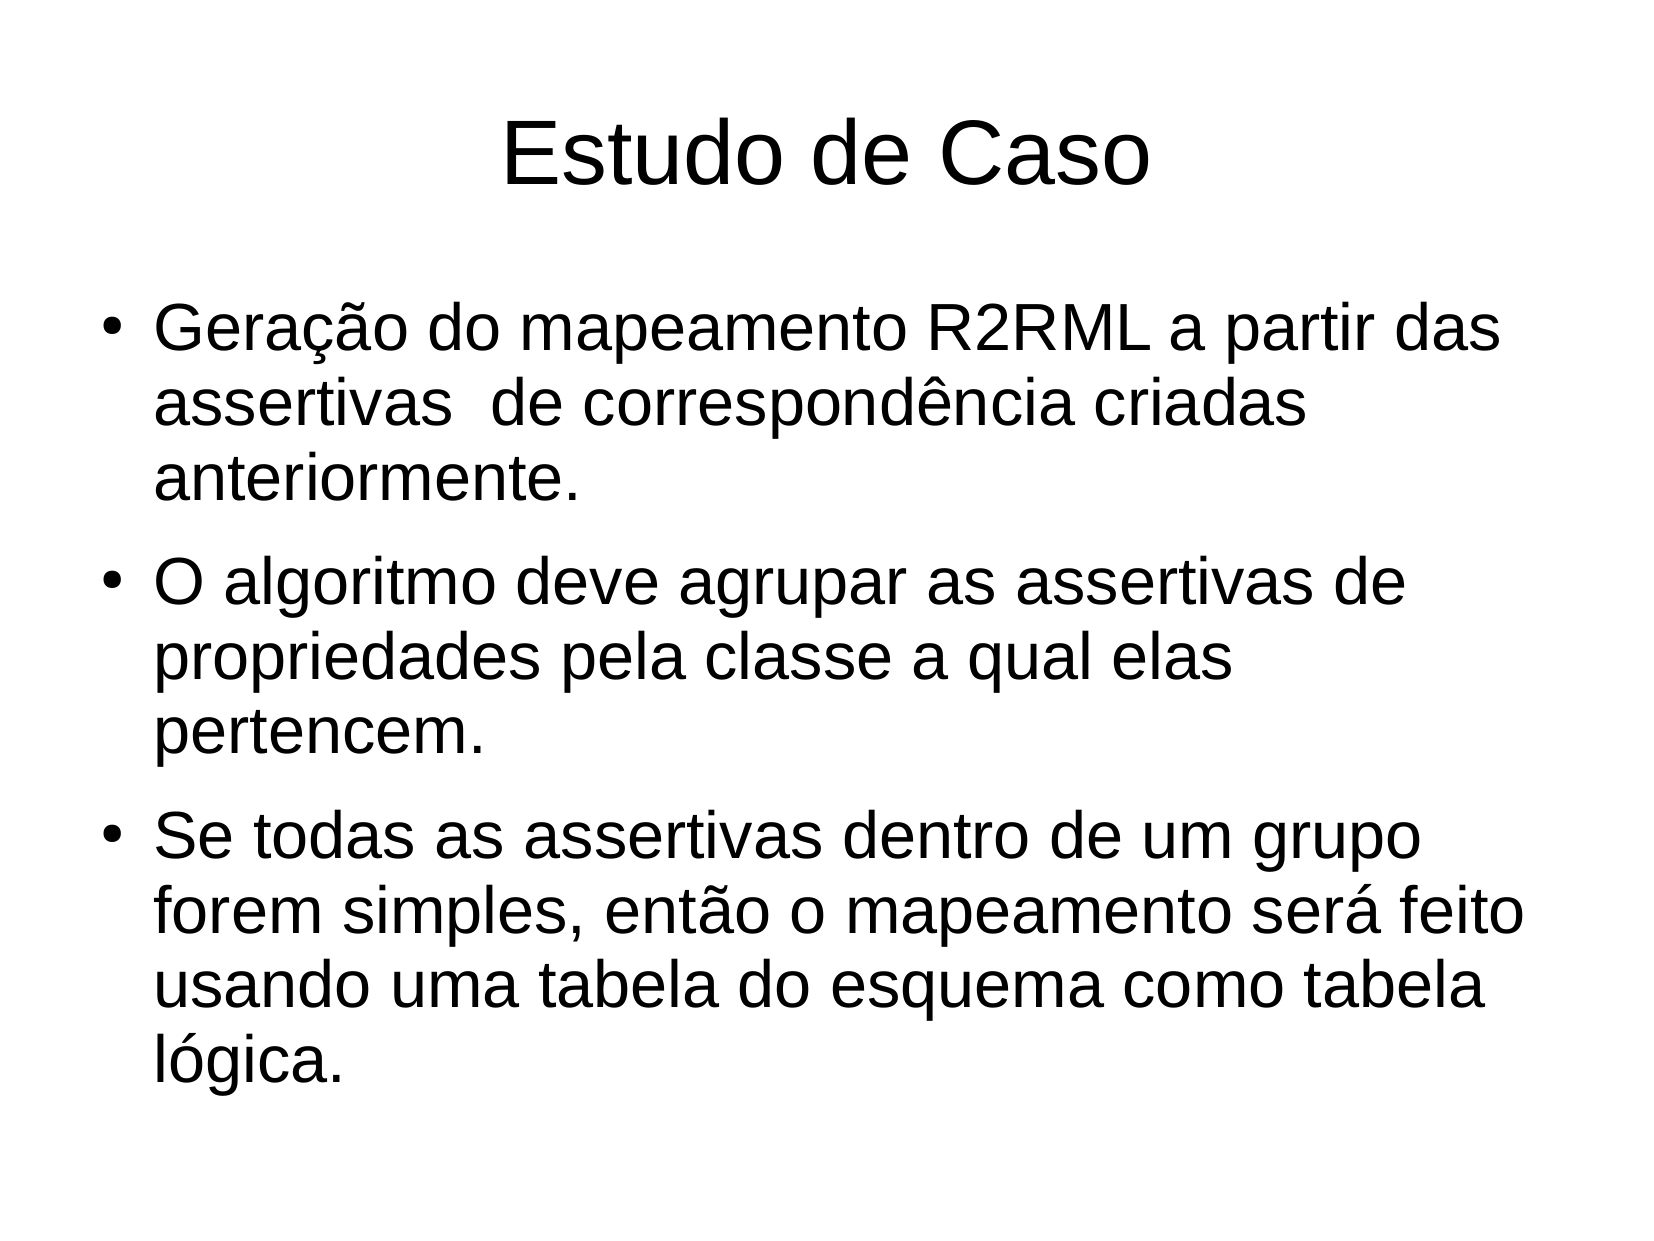

# Estudo de Caso
Geração do mapeamento R2RML a partir das assertivas de correspondência criadas anteriormente.
O algoritmo deve agrupar as assertivas de propriedades pela classe a qual elas pertencem.
Se todas as assertivas dentro de um grupo forem simples, então o mapeamento será feito usando uma tabela do esquema como tabela lógica.